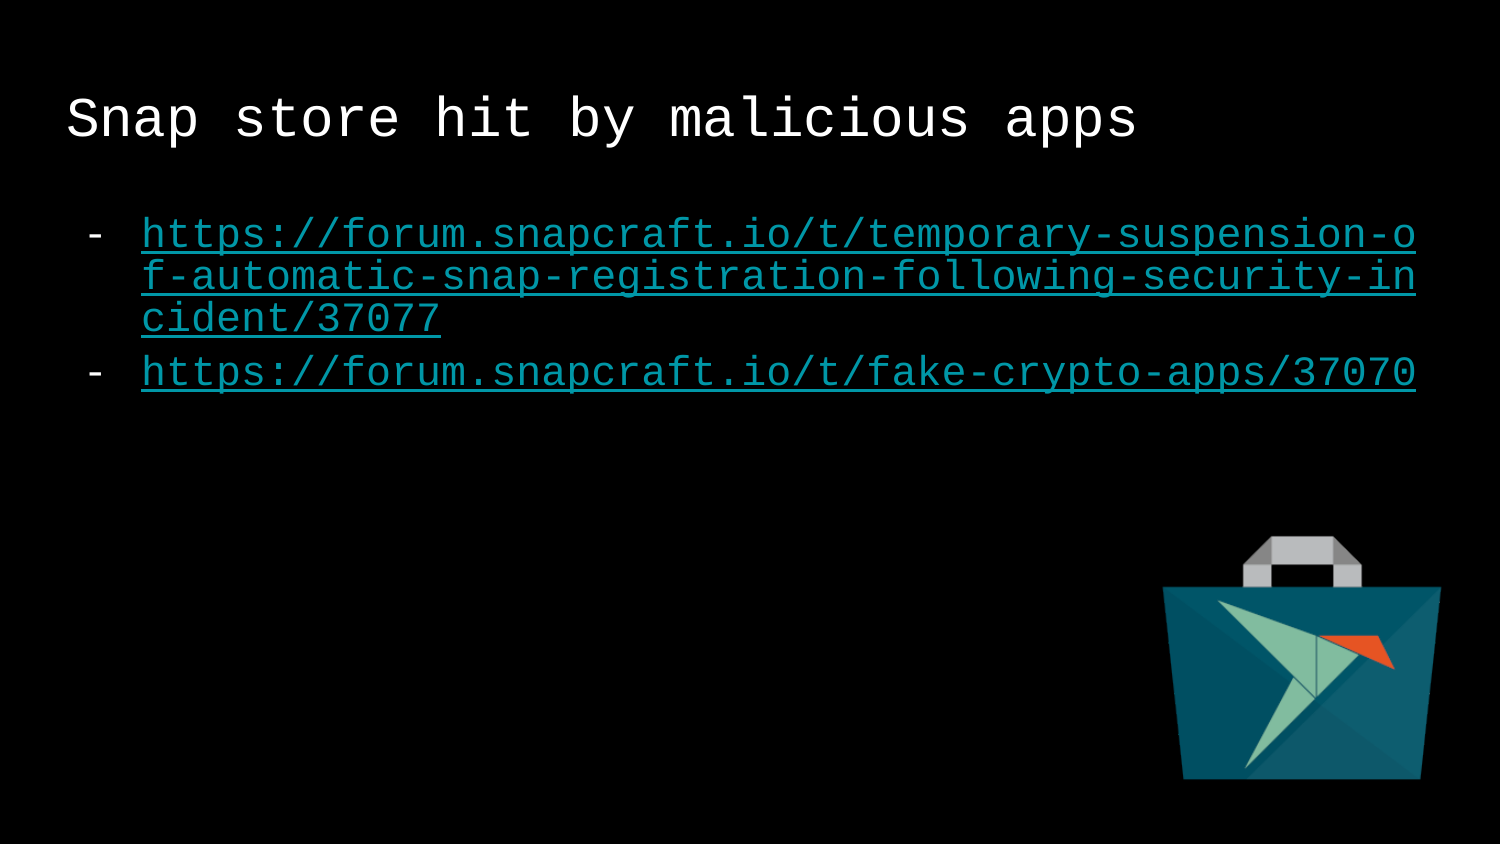

# Snap store hit by malicious apps
https://forum.snapcraft.io/t/temporary-suspension-of-automatic-snap-registration-following-security-incident/37077
https://forum.snapcraft.io/t/fake-crypto-apps/37070